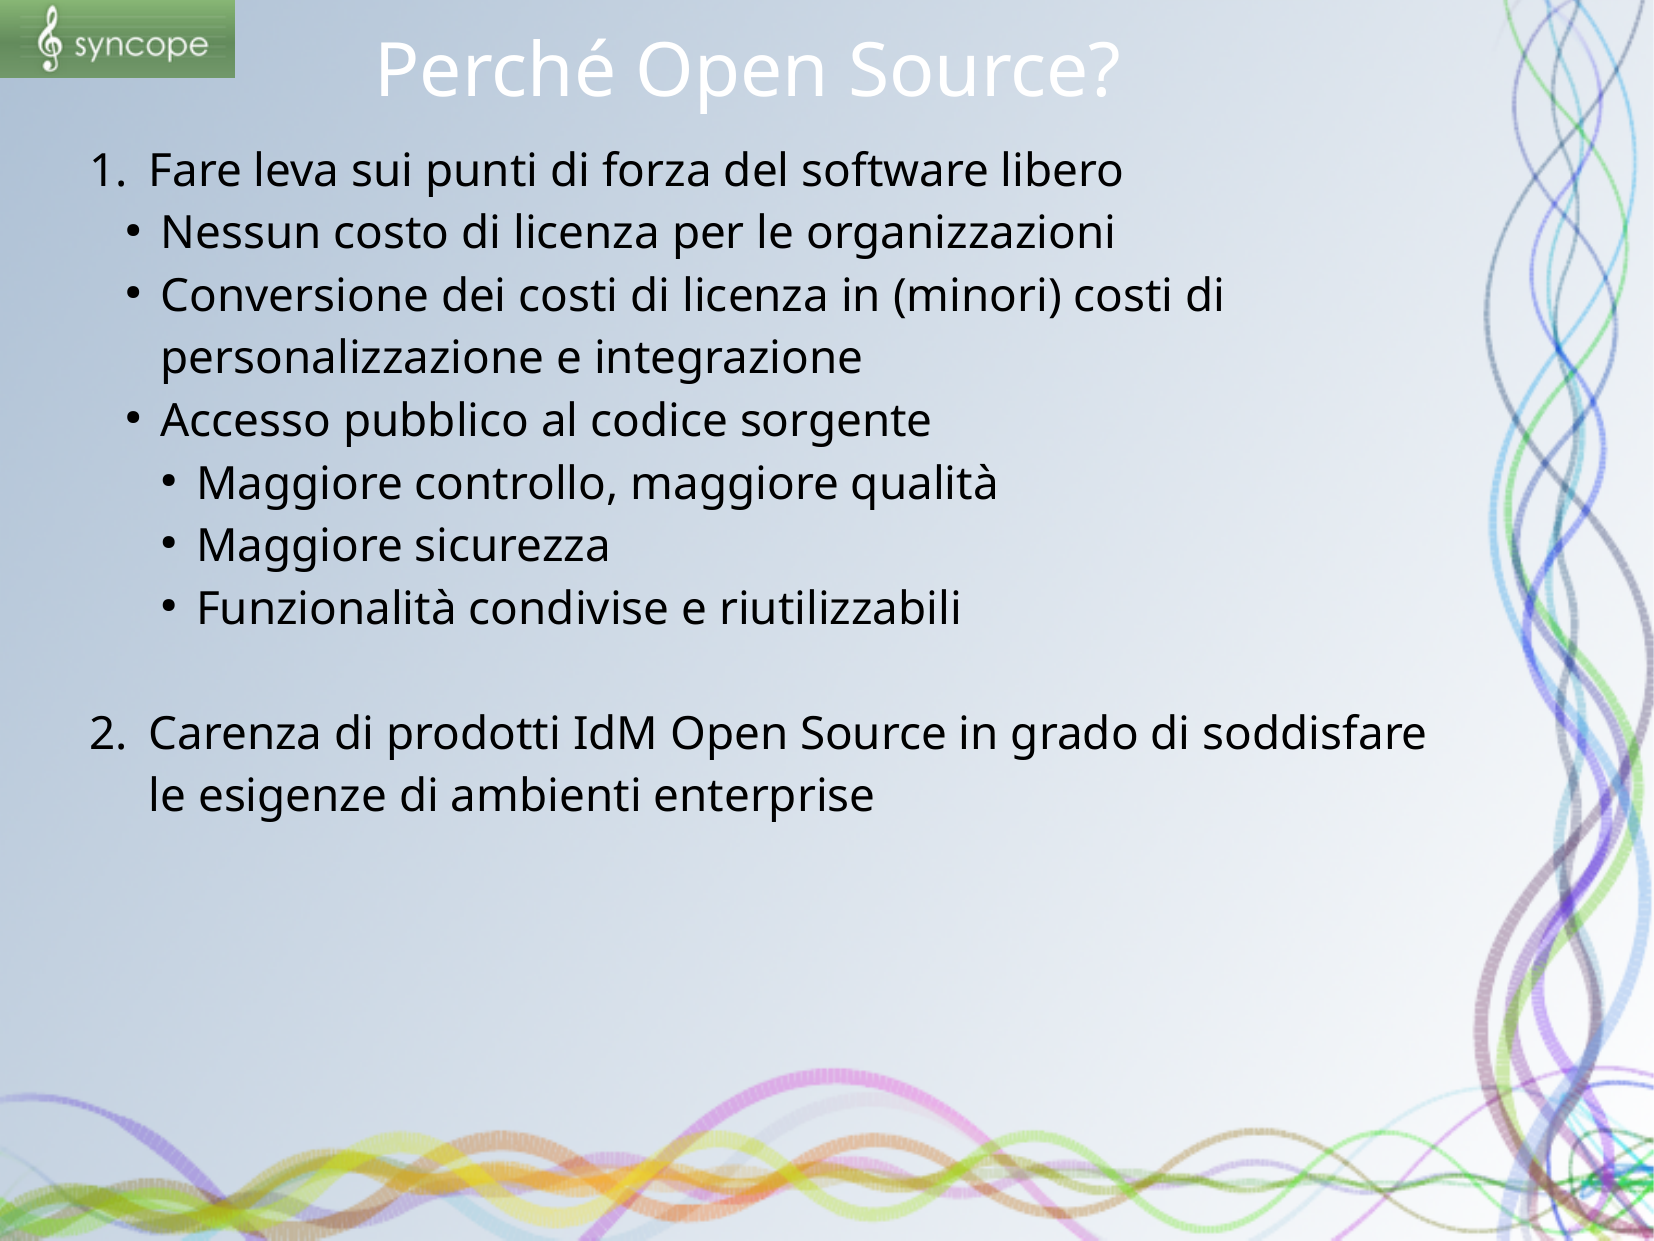

Perché Open Source?
Fare leva sui punti di forza del software libero
Nessun costo di licenza per le organizzazioni
Conversione dei costi di licenza in (minori) costi di personalizzazione e integrazione
Accesso pubblico al codice sorgente
Maggiore controllo, maggiore qualità
Maggiore sicurezza
Funzionalità condivise e riutilizzabili
Carenza di prodotti IdM Open Source in grado di soddisfare le esigenze di ambienti enterprise